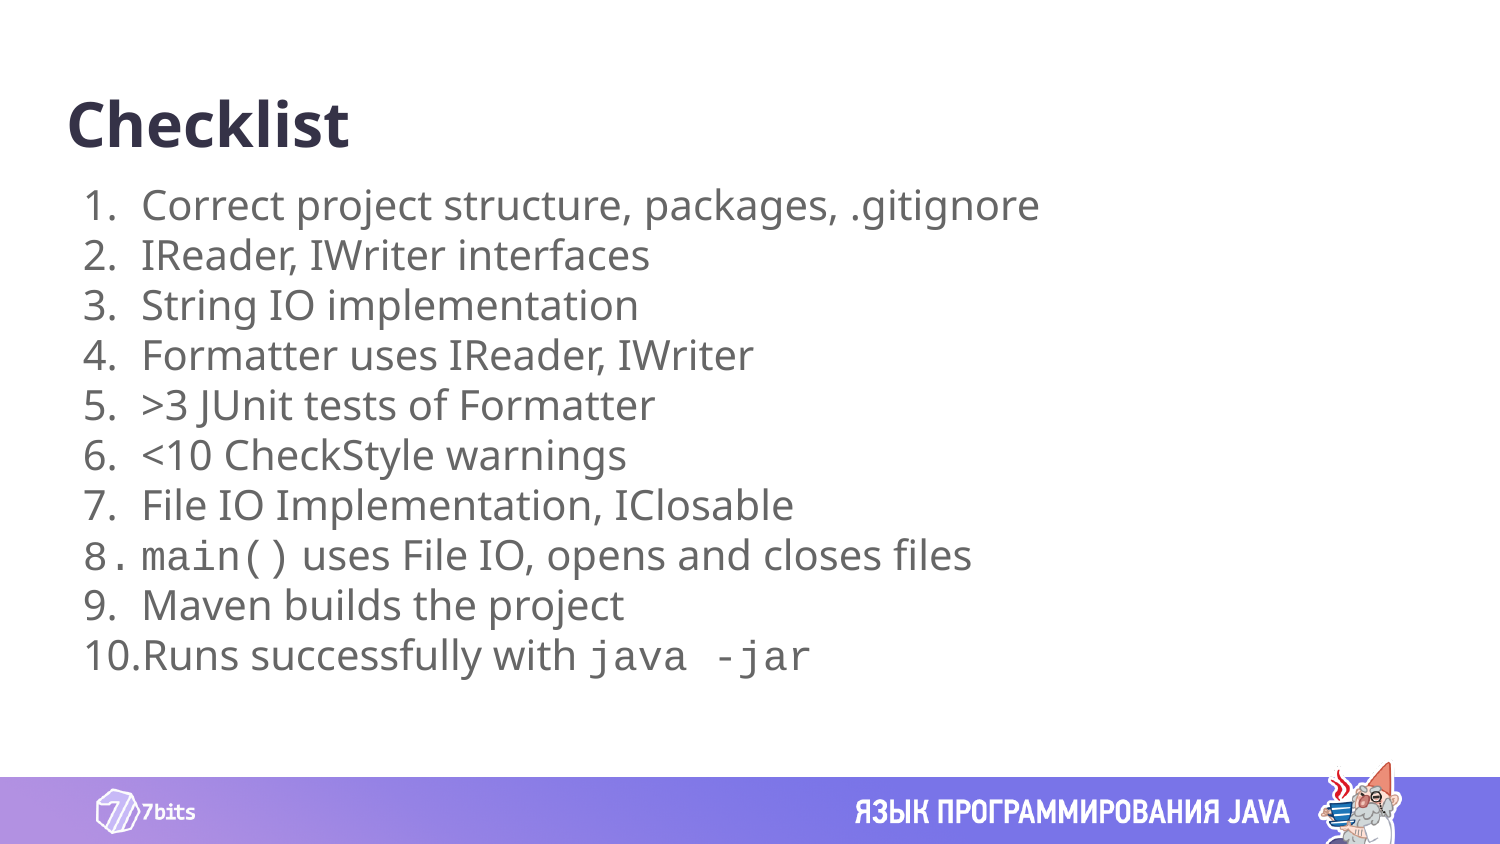

# Checklist
Correct project structure, packages, .gitignore
IReader, IWriter interfaces
String IO implementation
Formatter uses IReader, IWriter
>3 JUnit tests of Formatter
<10 CheckStyle warnings
File IO Implementation, IClosable
main() uses File IO, opens and closes files
Maven builds the project
Runs successfully with java -jar